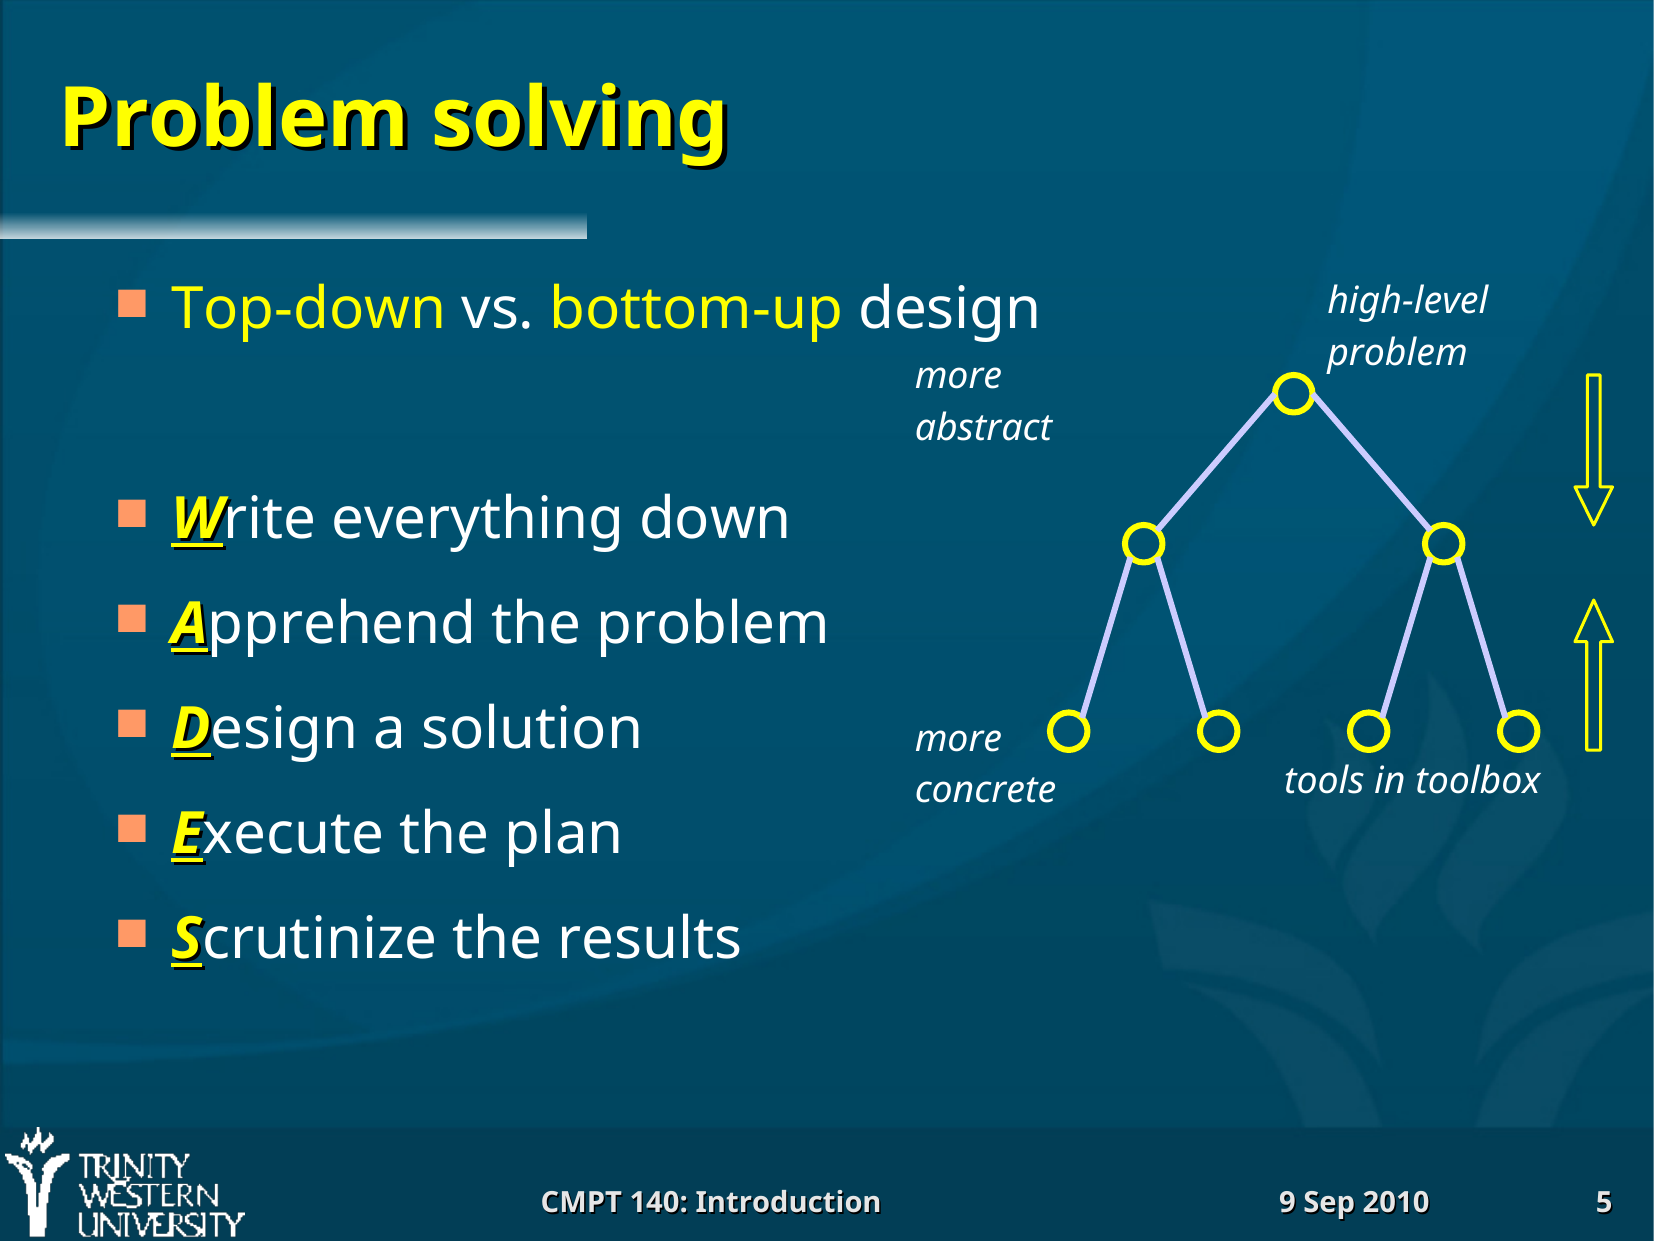

Problem solving
# Top-down vs. bottom-up design
Write everything down
Apprehend the problem
Design a solution
Execute the plan
Scrutinize the results
high-level
problem
more
abstract
more
concrete
tools in toolbox
CMPT 140: Introduction
9 Sep 2010
5